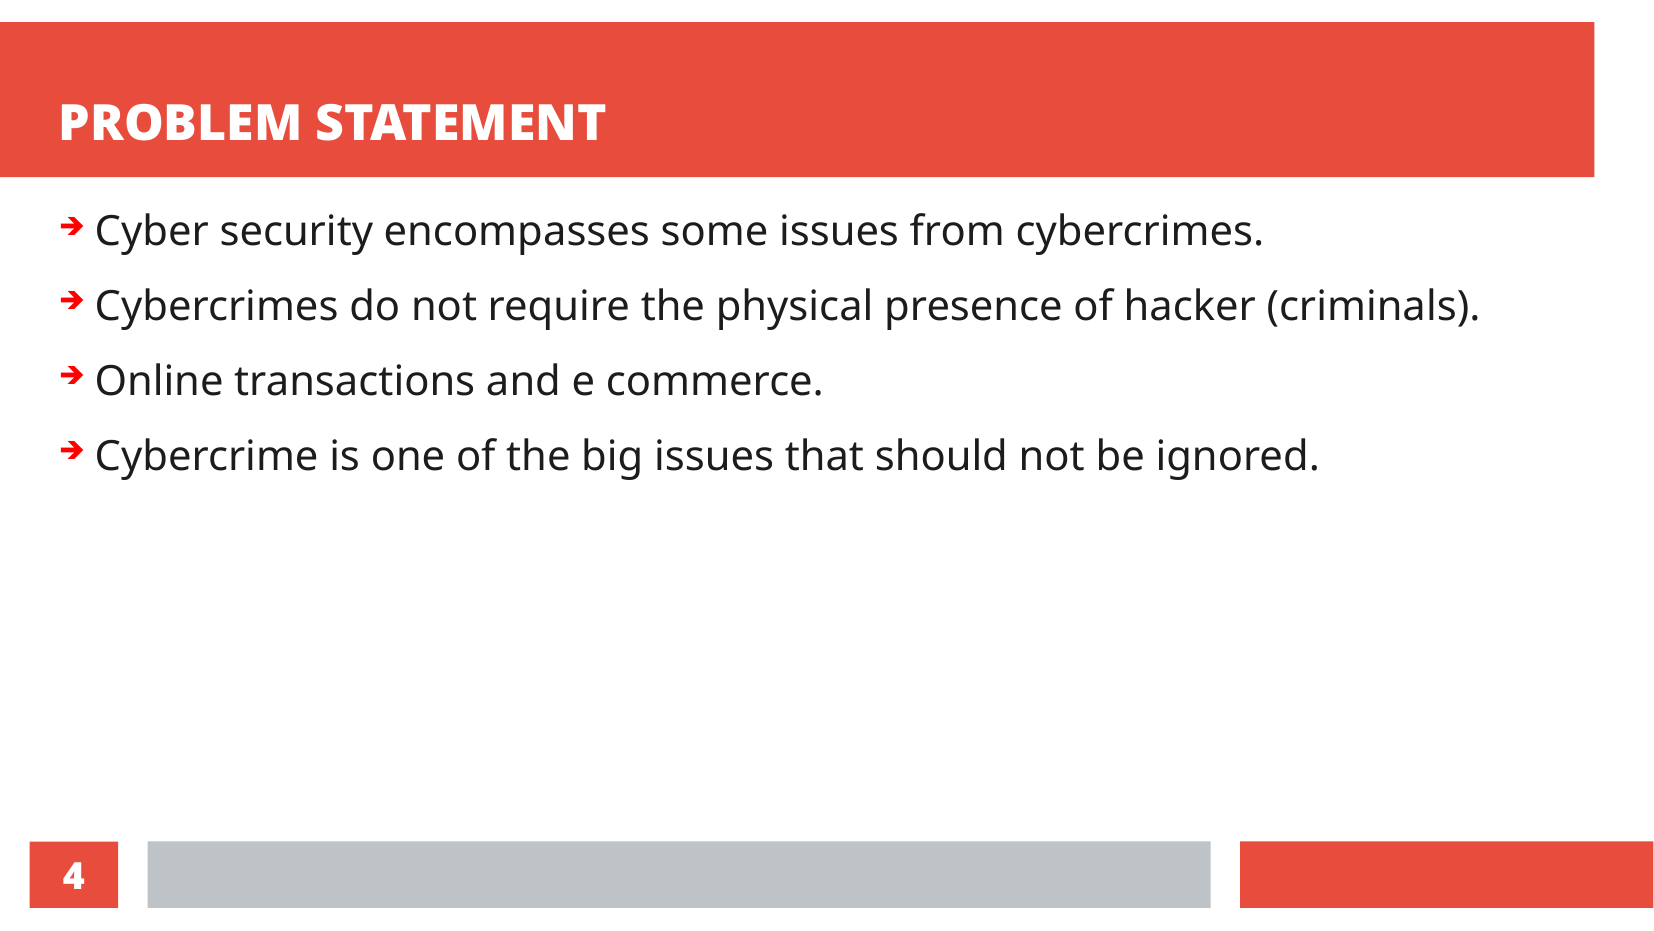

# PROBLEM STATEMENT
Cyber security encompasses some issues from cybercrimes.
Cybercrimes do not require the physical presence of hacker (criminals).
Online transactions and e commerce.
Cybercrime is one of the big issues that should not be ignored.
4